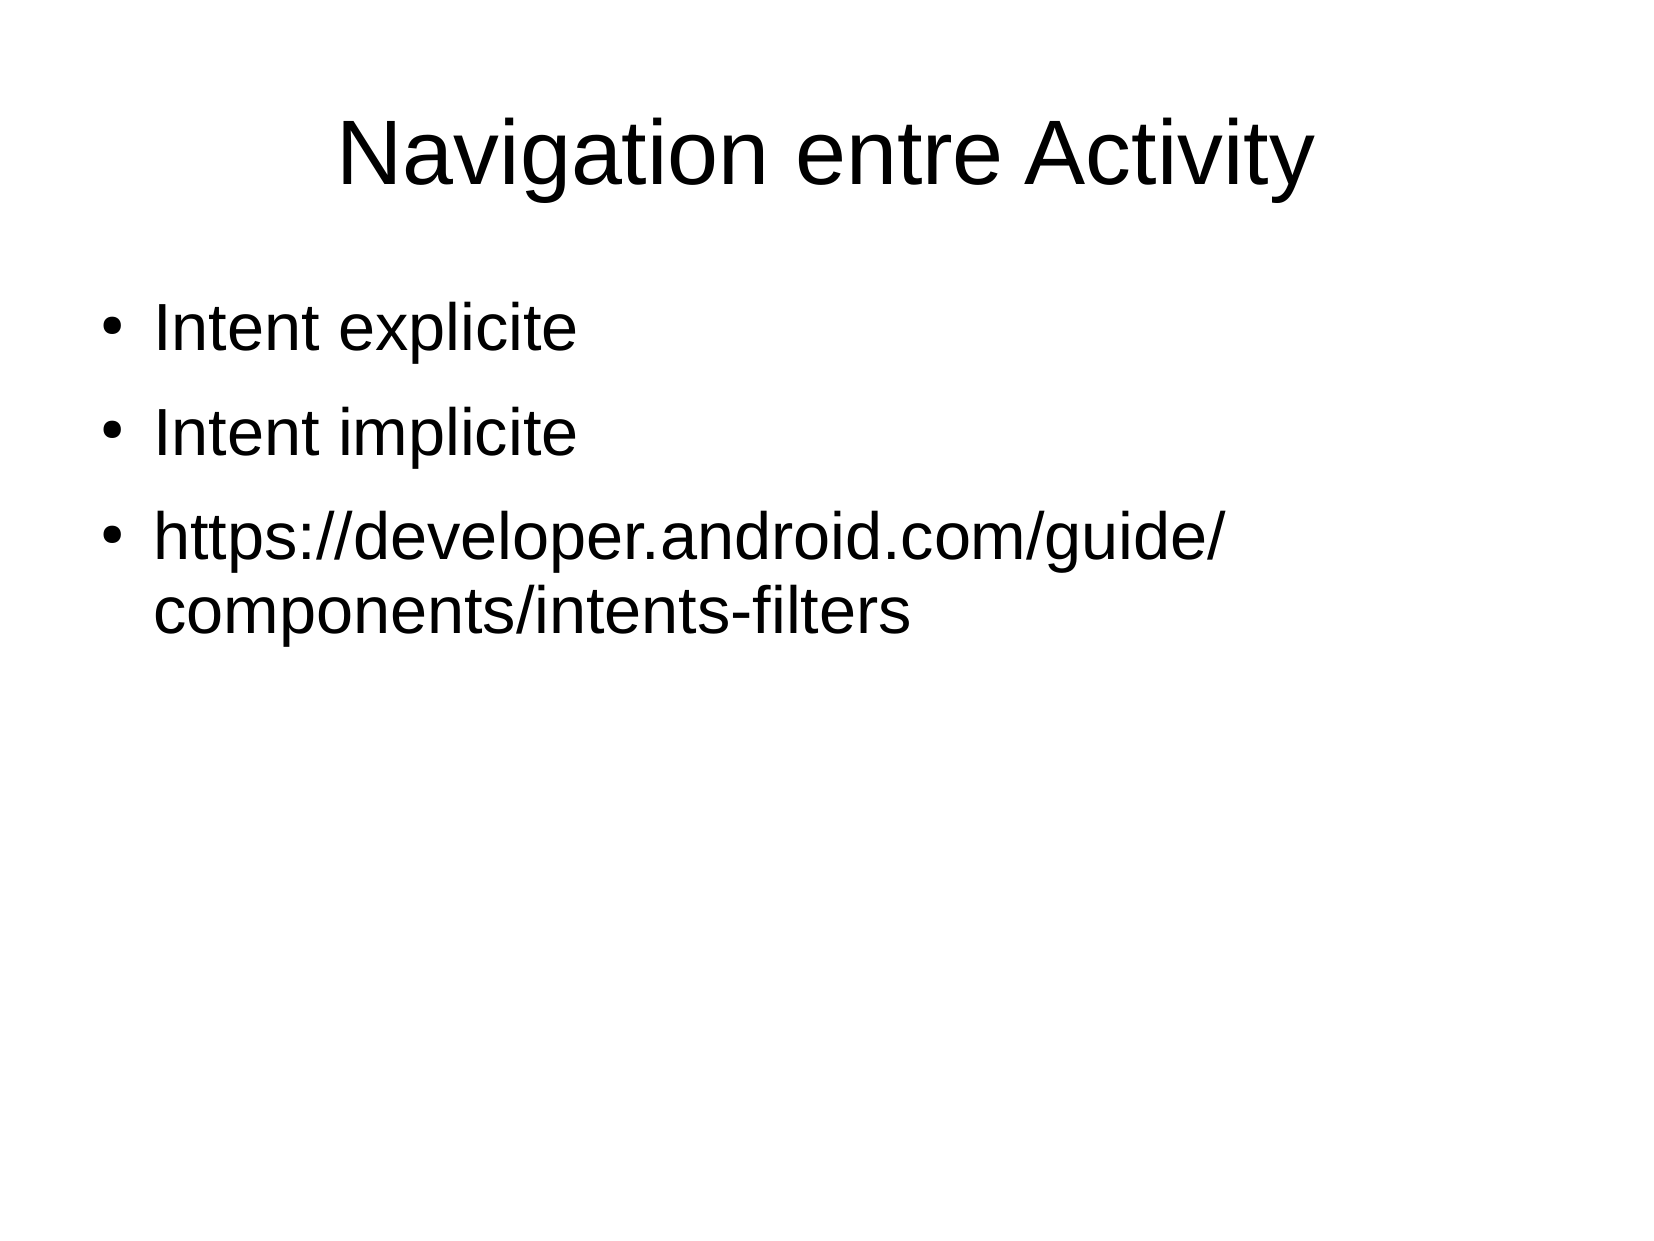

# Navigation entre Activity
Intent explicite
Intent implicite
https://developer.android.com/guide/components/intents-filters